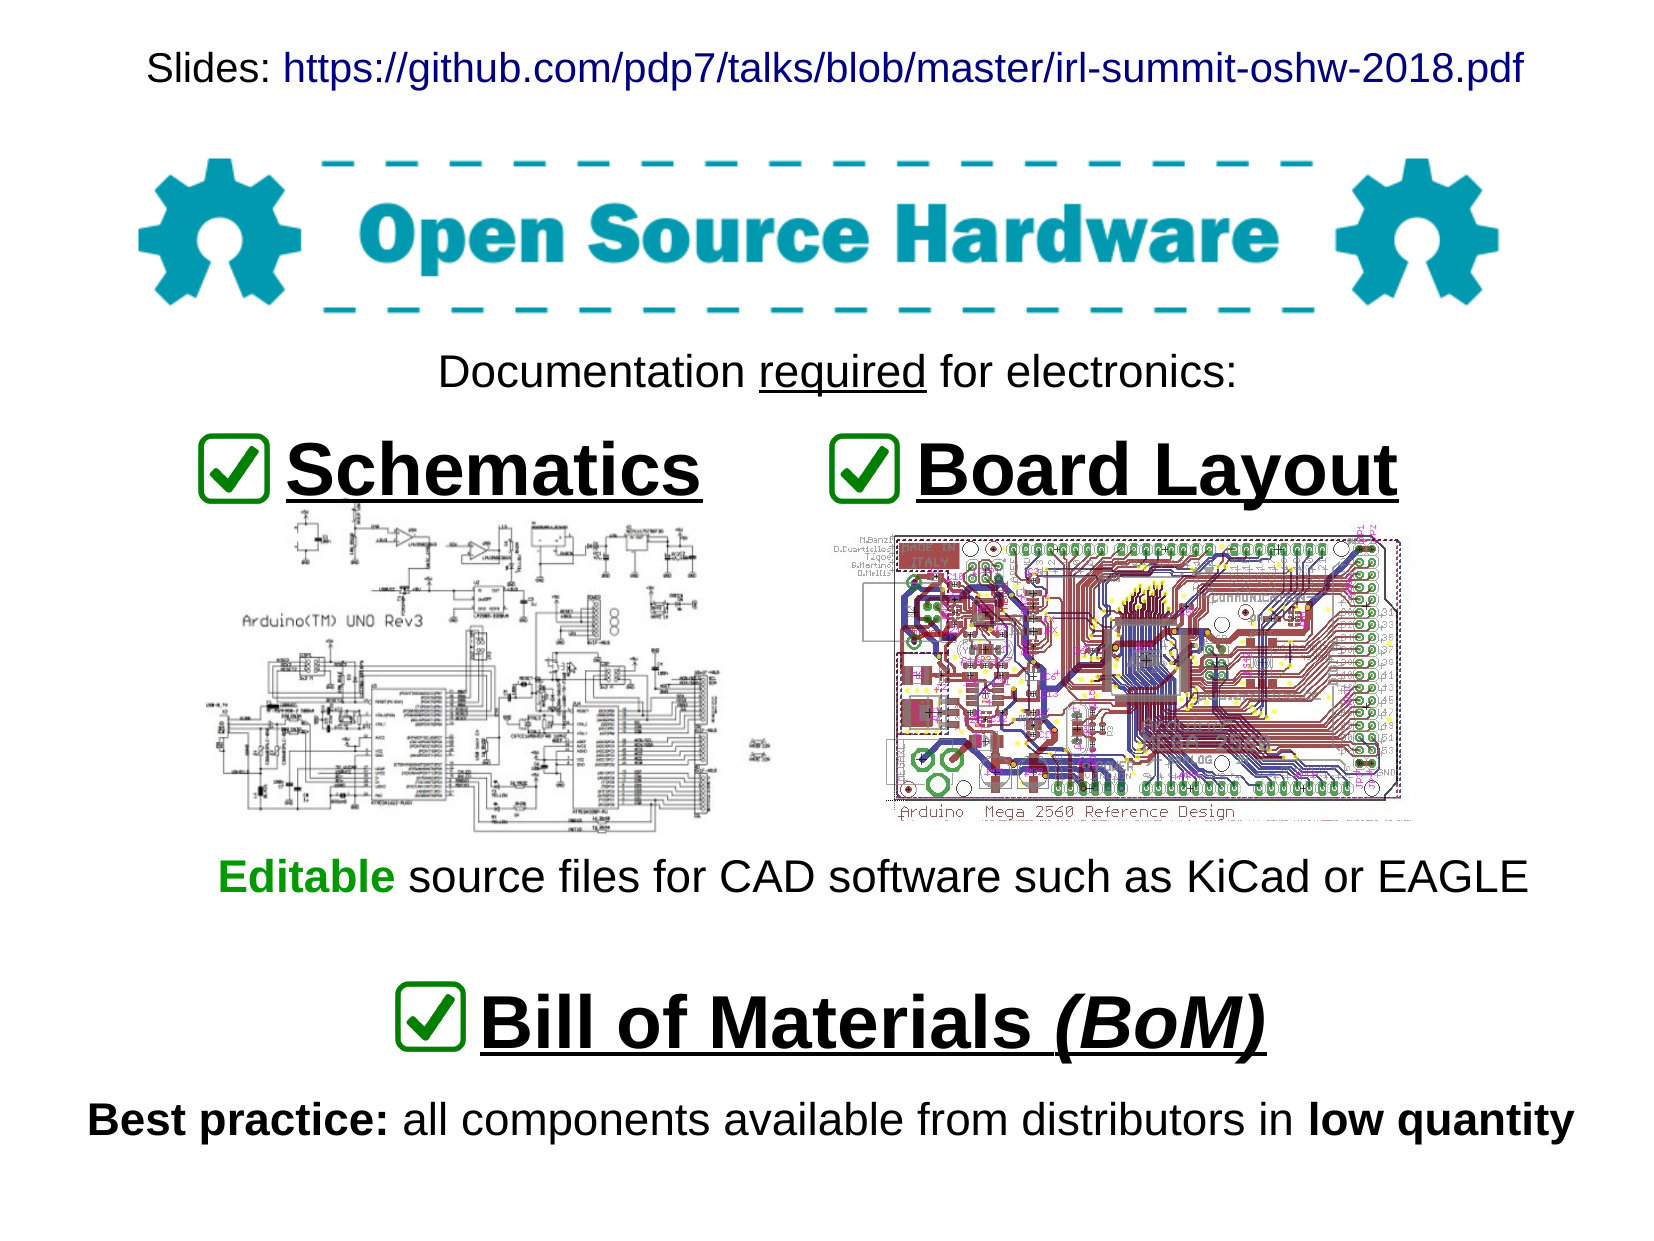

Slides: https://github.com/pdp7/talks/blob/master/irl-summit-oshw-2018.pdf
# Documentation required for electronics:
 Schematics 	Board Layout
Editable source files for CAD software such as KiCad or EAGLE
Bill of Materials (BoM)
Best practice: all components available from distributors in low quantity